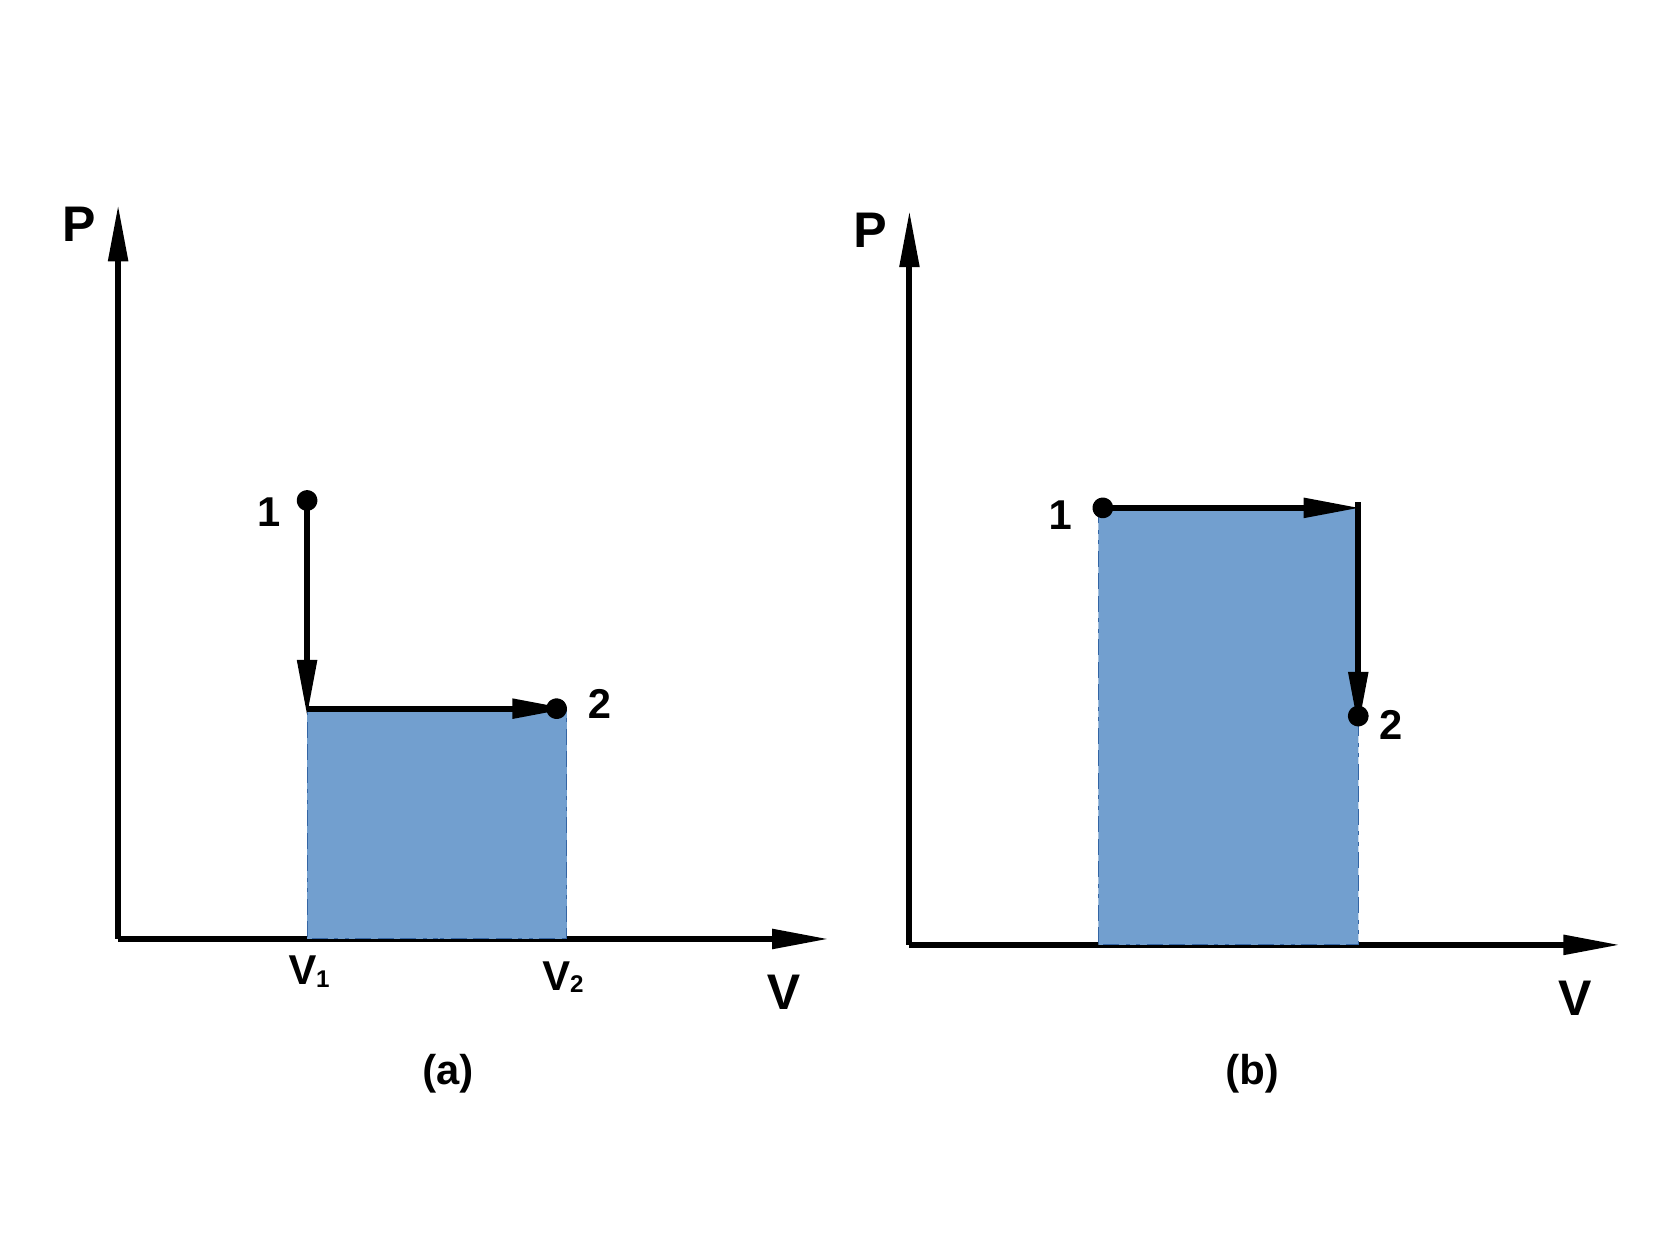

P
P
1
1
2
2
V1
V2
V
V
(a)
(b)